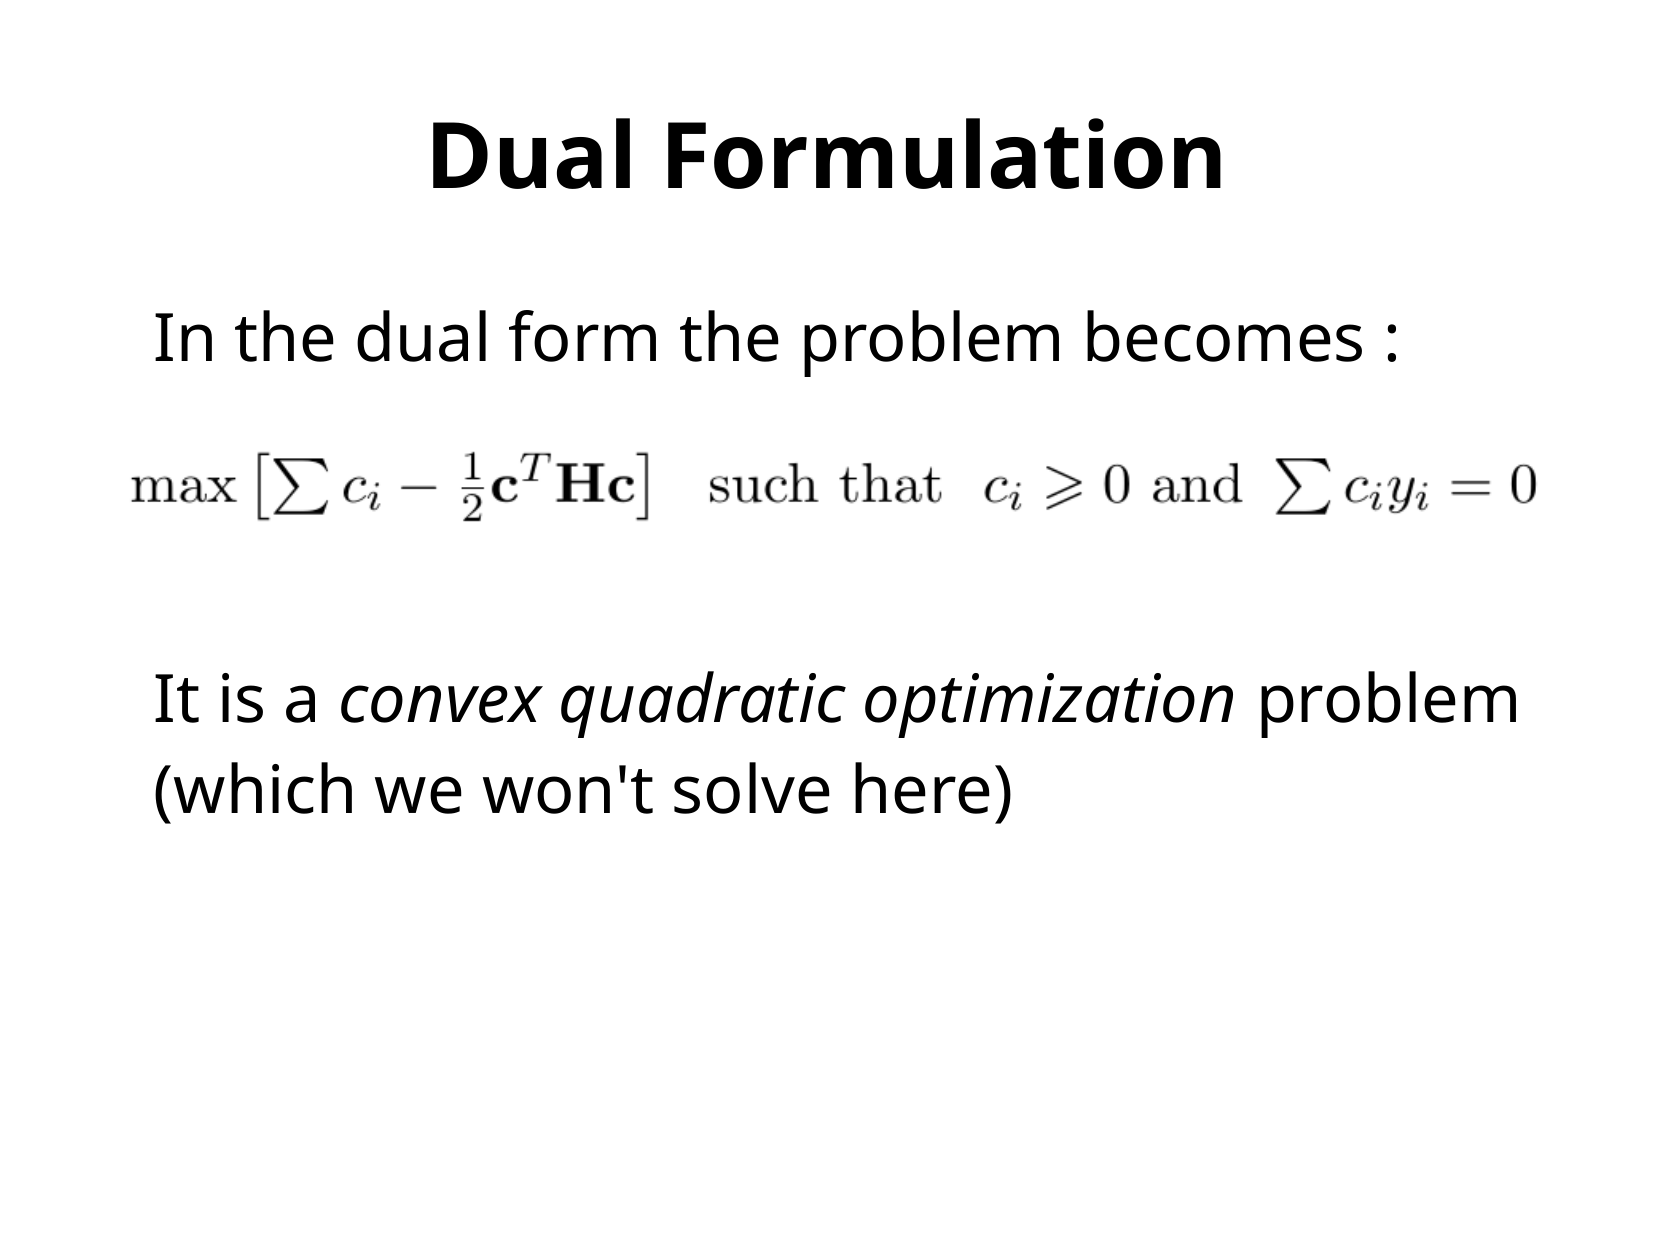

# Dual Formulation
In the dual form the problem becomes :
It is a convex quadratic optimization problem (which we won't solve here)